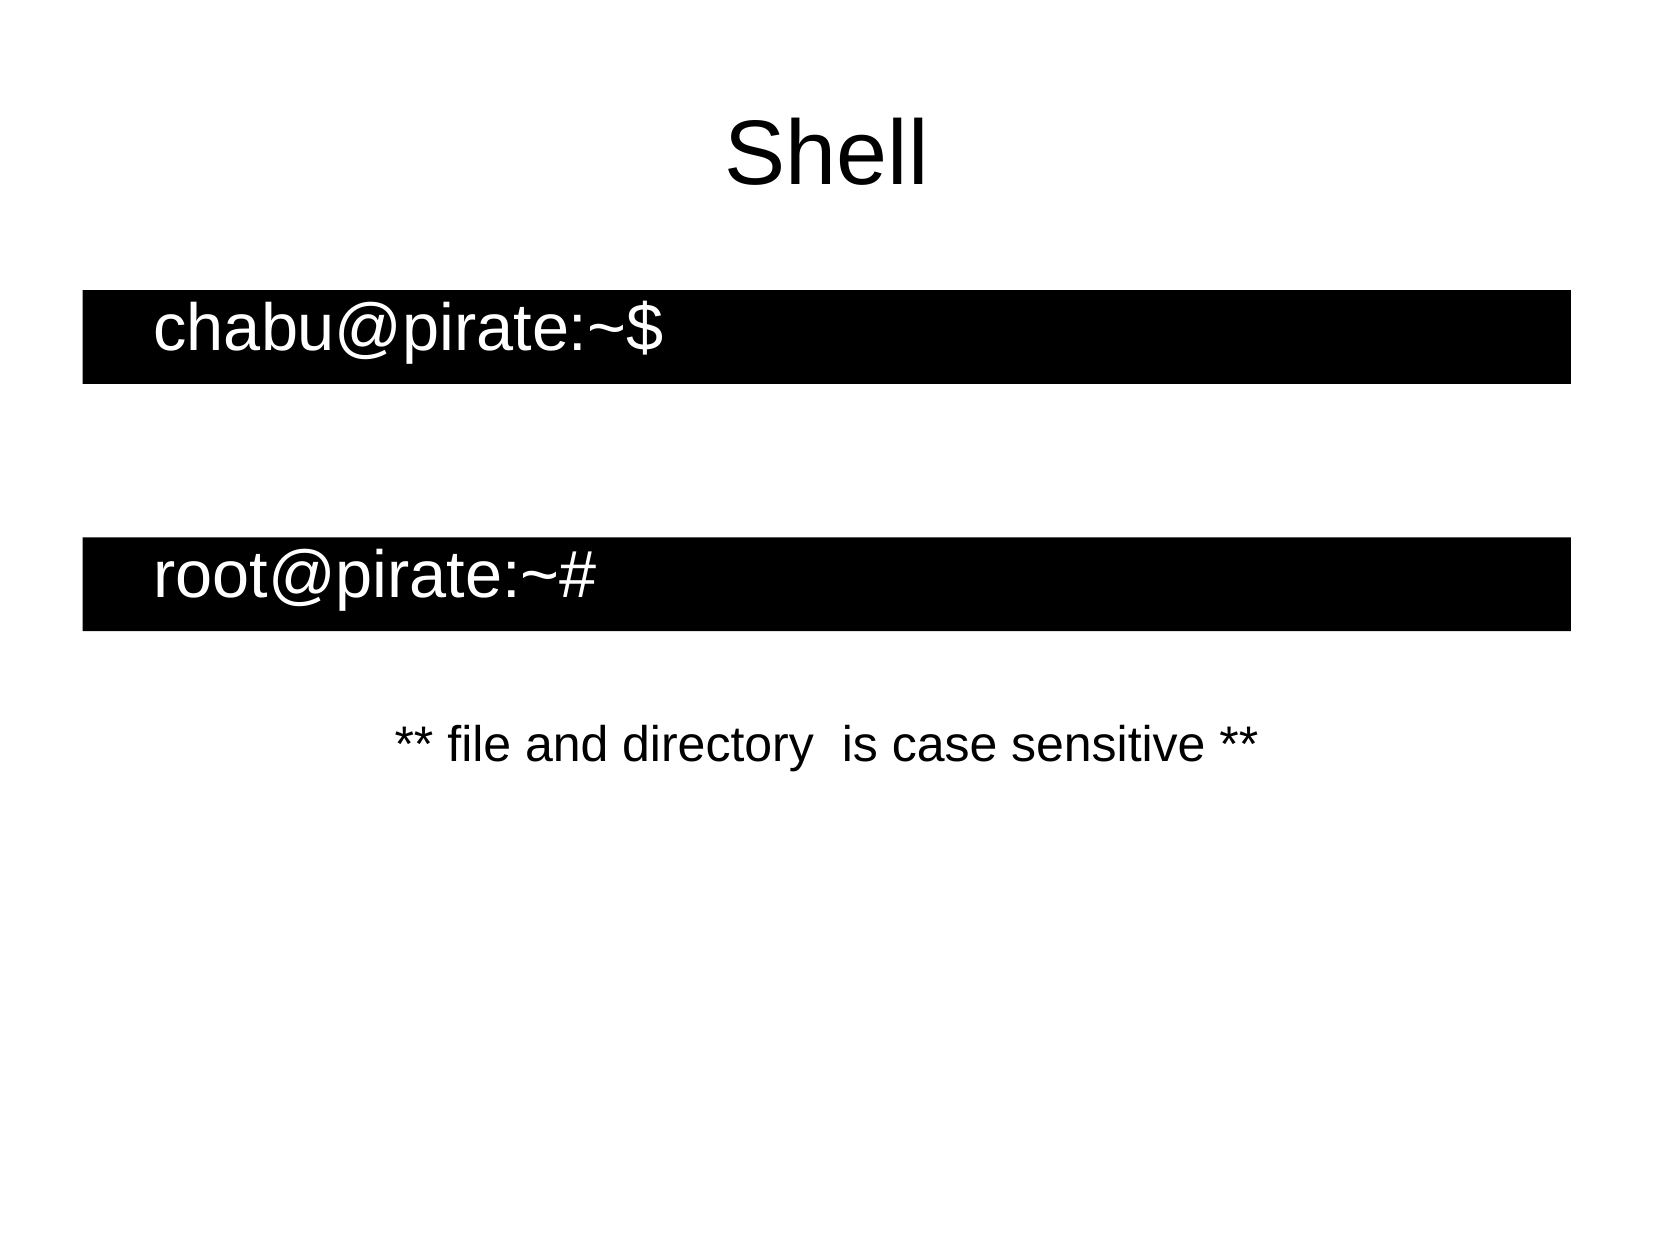

# Shell
chabu@pirate:~$
root@pirate:~#
** file and directory is case sensitive **